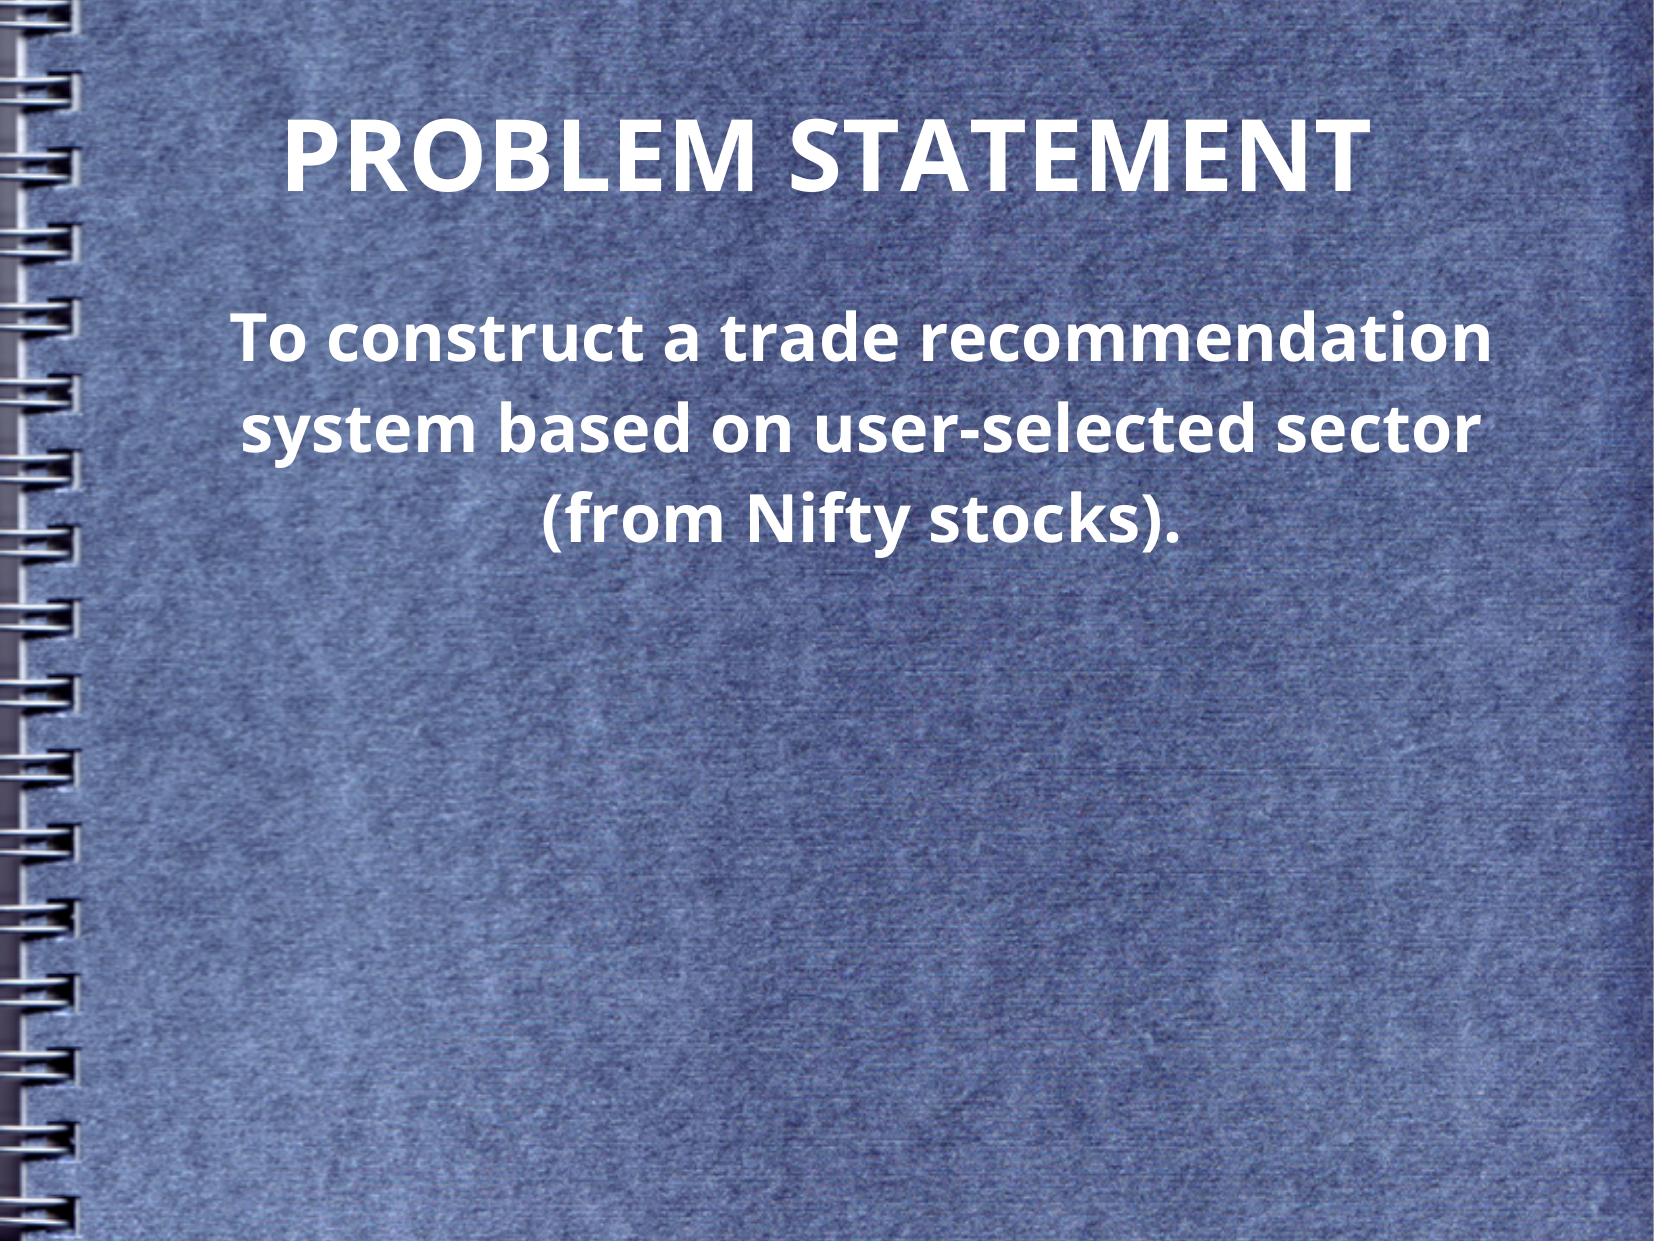

# PROBLEM STATEMENT
To construct a trade recommendation system based on user-selected sector (from Nifty stocks).